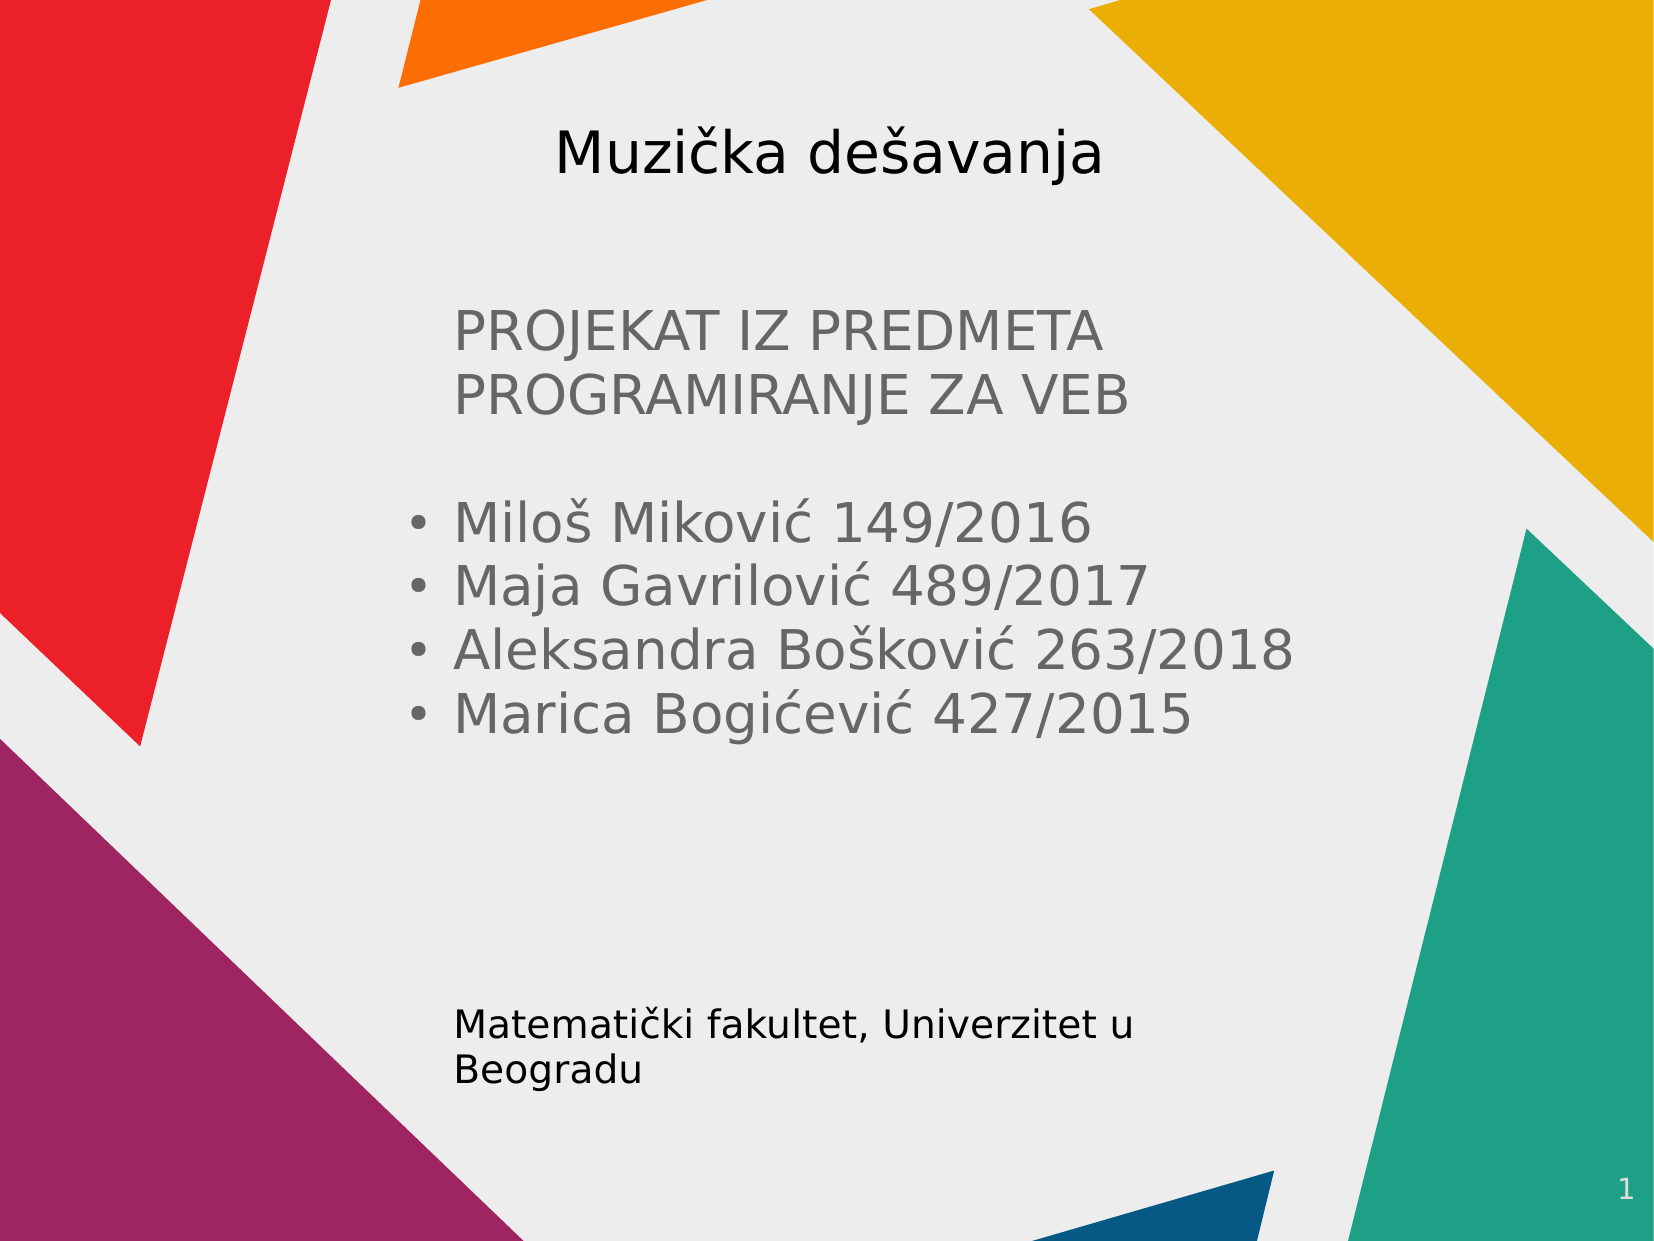

# Muzička dešavanja
PROJEKAT IZ PREDMETA PROGRAMIRANJE ZA VEB
Miloš Miković 149/2016
Maja Gavrilović 489/2017
Aleksandra Bošković 263/2018
Marica Bogićević 427/2015
Matematički fakultet, Univerzitet u Beogradu
1